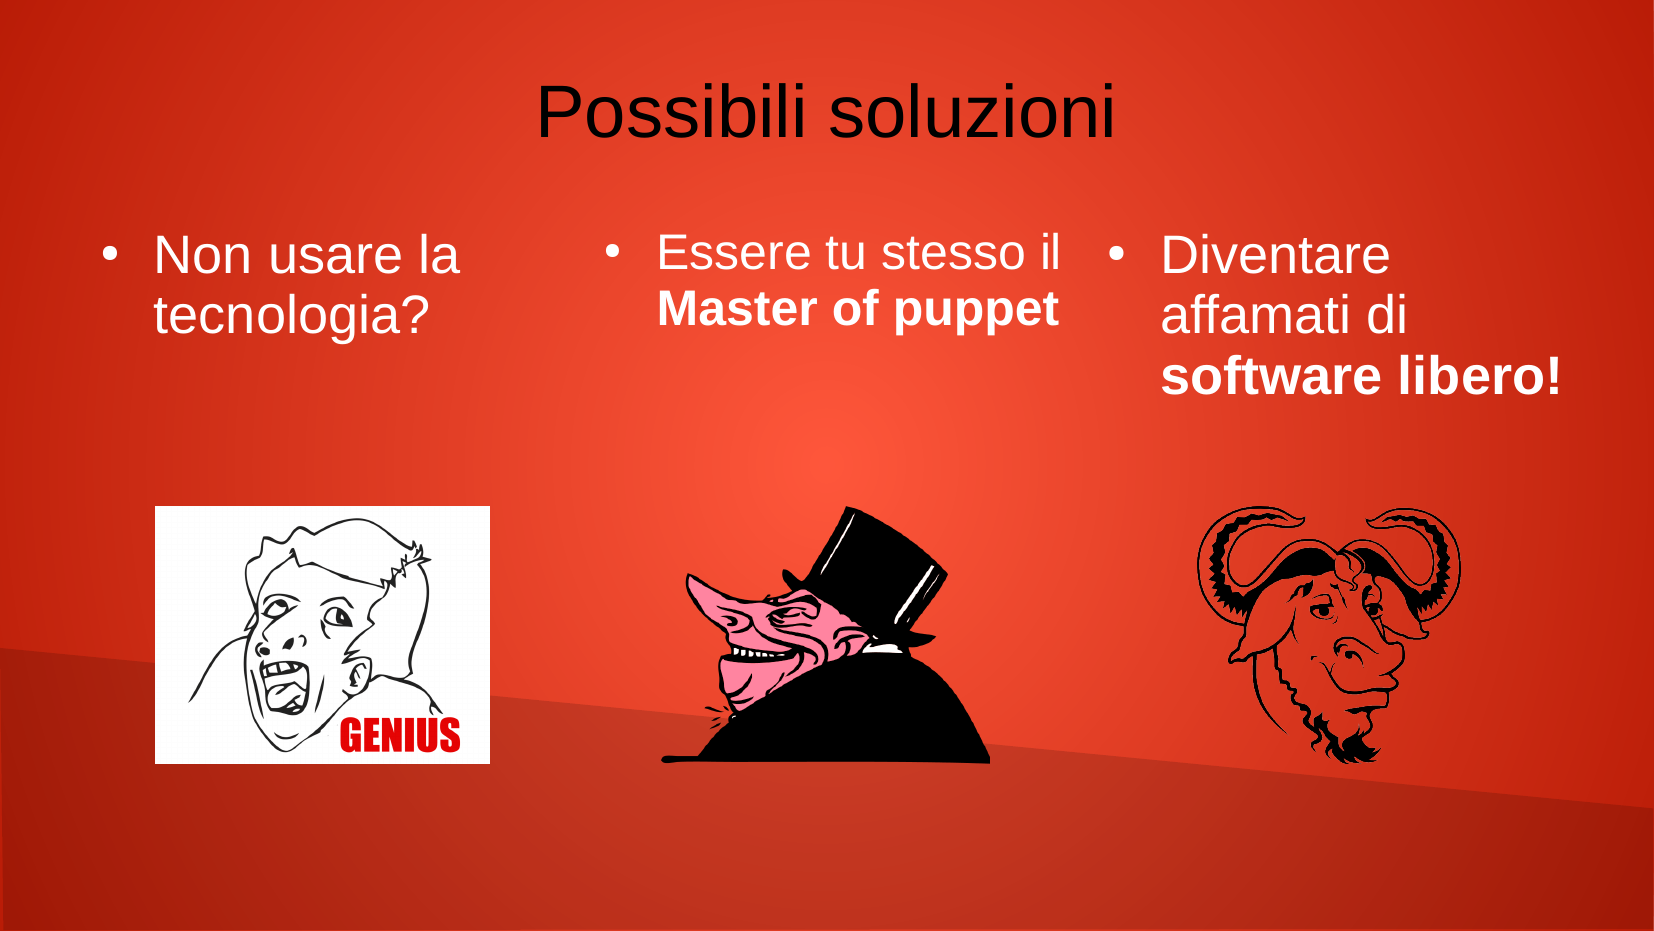

# Possibili soluzioni
Non usare la tecnologia?
Essere tu stesso il
Master of puppet
Diventare affamati di software libero!